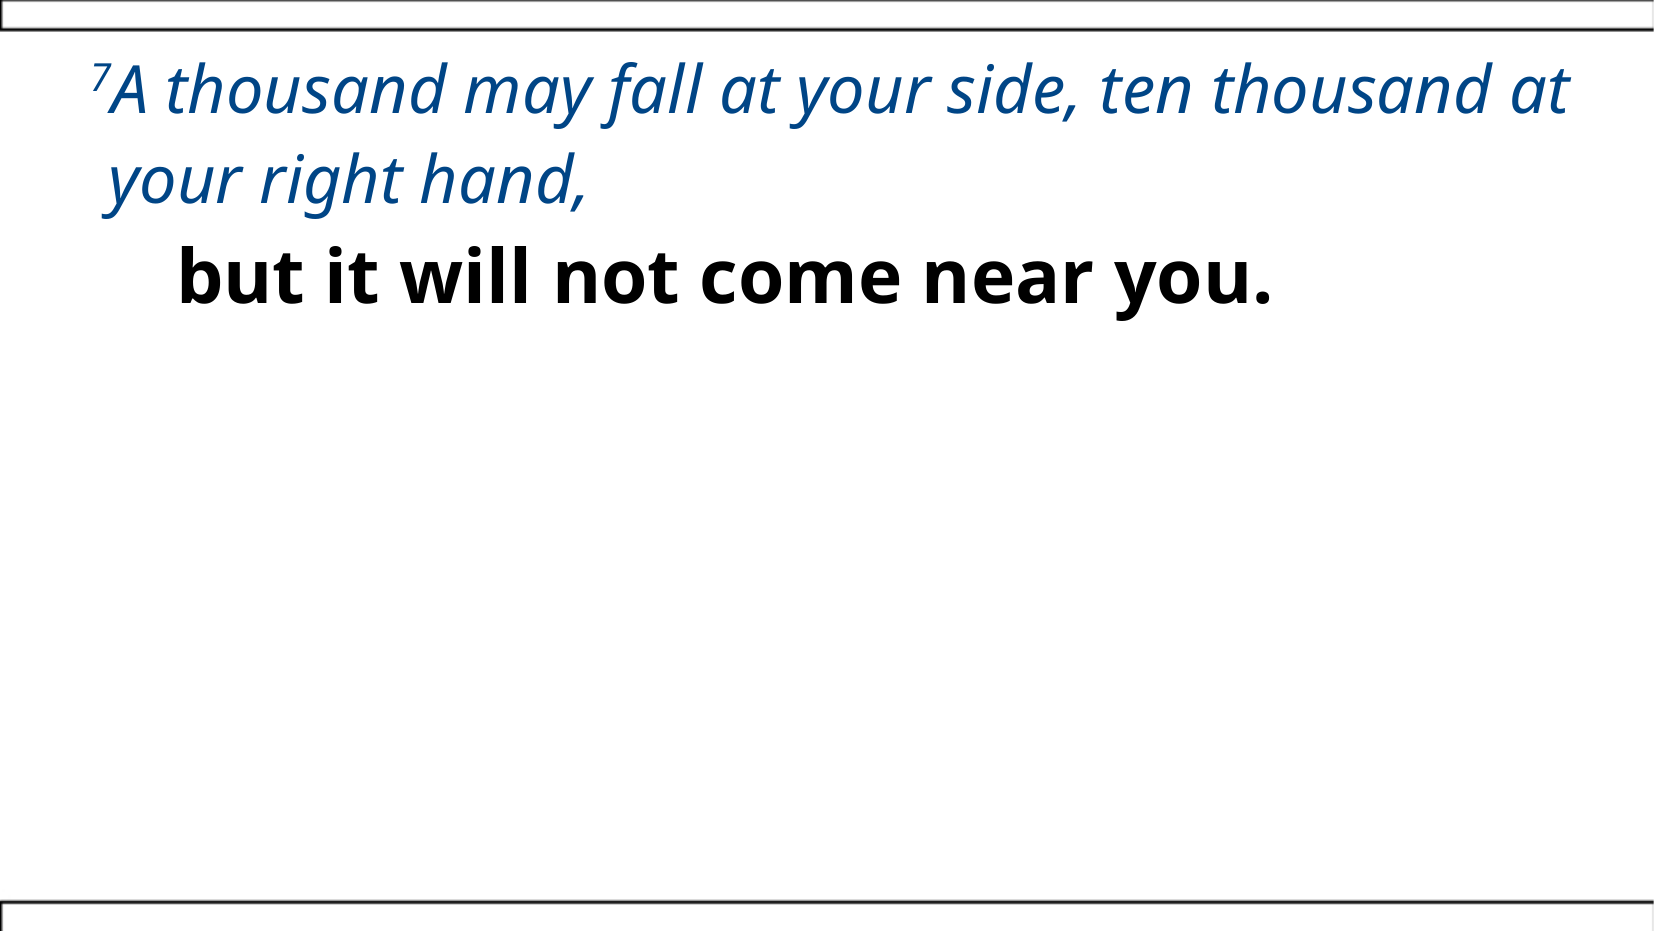

7A thousand may fall at your side, ten thousand at your right hand,
 but it will not come near you.